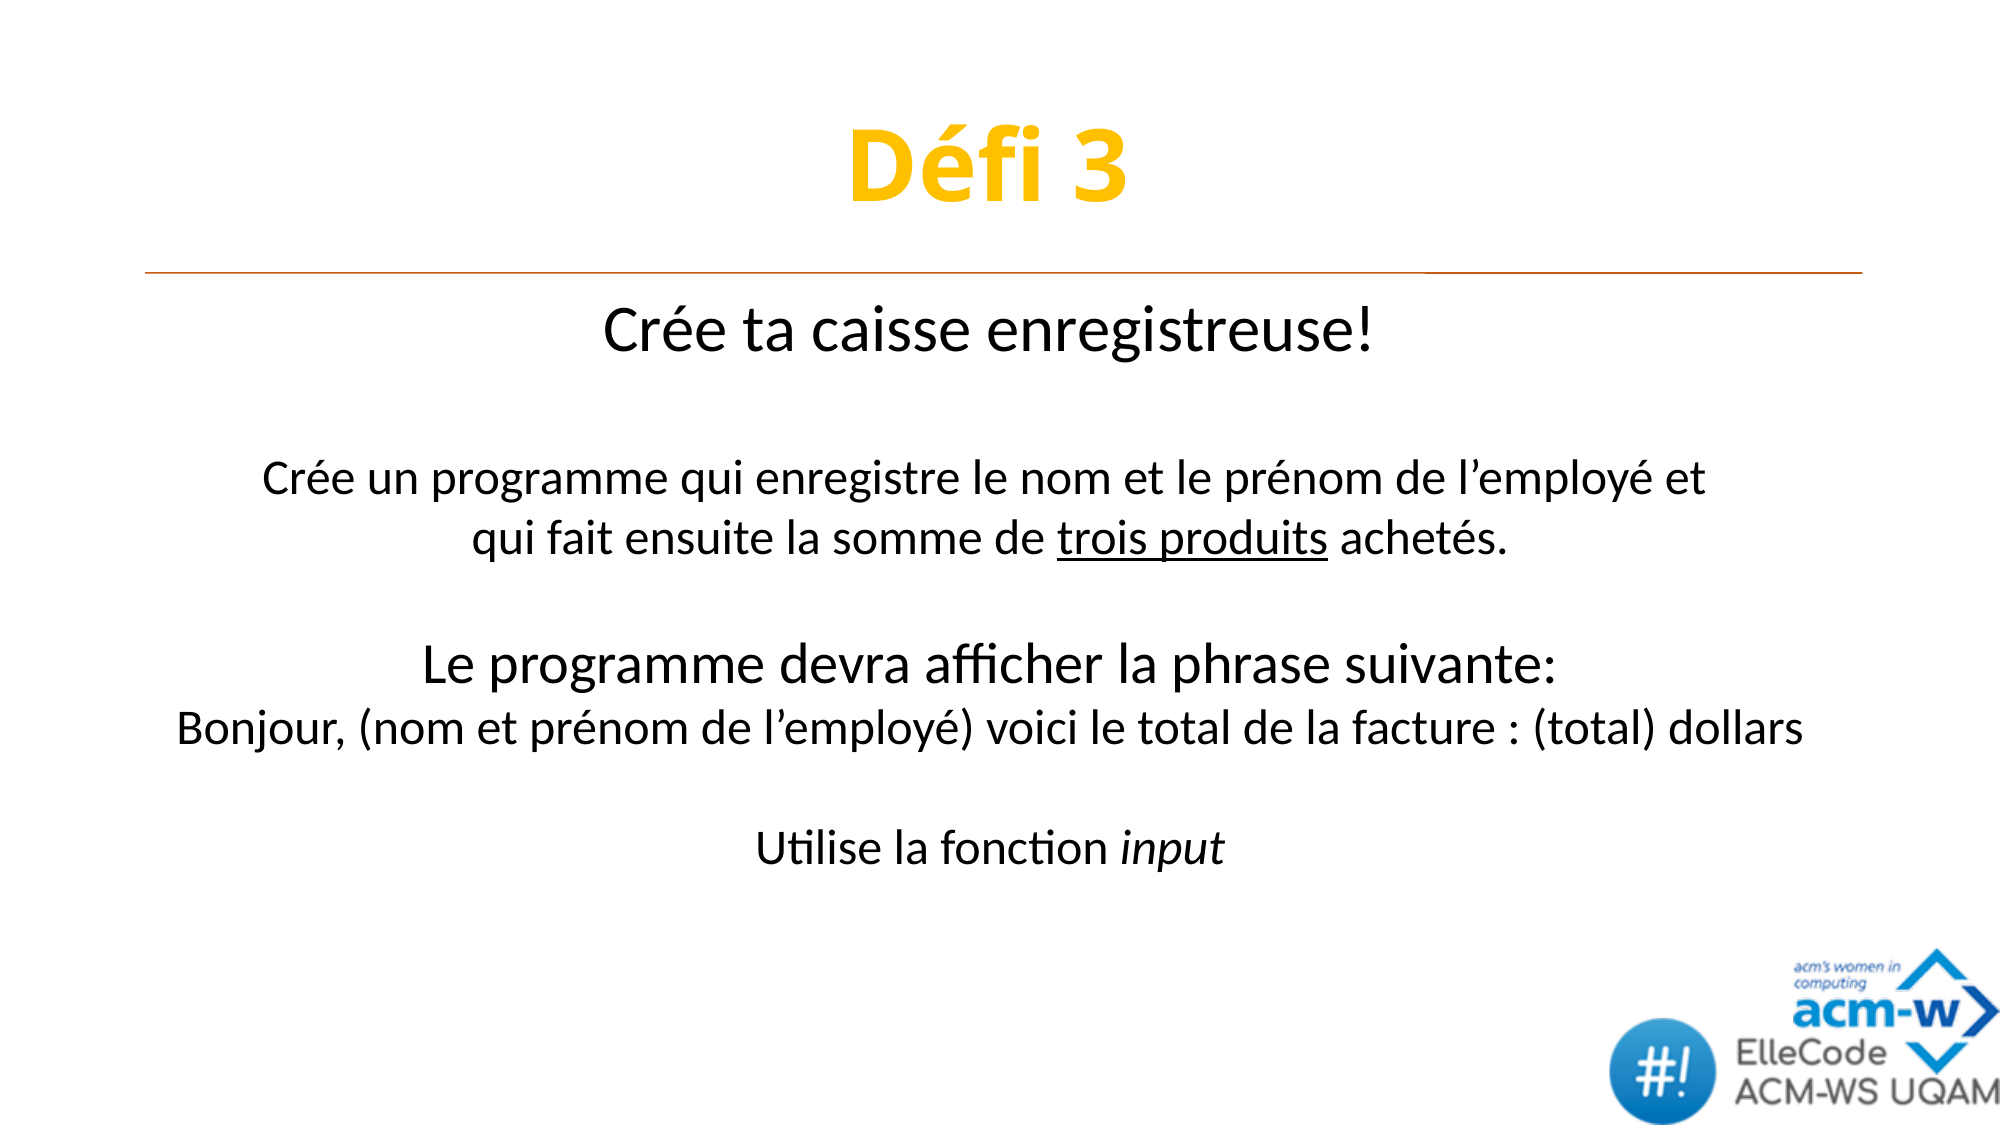

Défi 3
Crée ta caisse enregistreuse!
Crée un programme qui enregistre le nom et le prénom de l’employé et
qui fait ensuite la somme de trois produits achetés.
Le programme devra afficher la phrase suivante:
Bonjour, (nom et prénom de l’employé) voici le total de la facture : (total) dollars
Utilise la fonction input